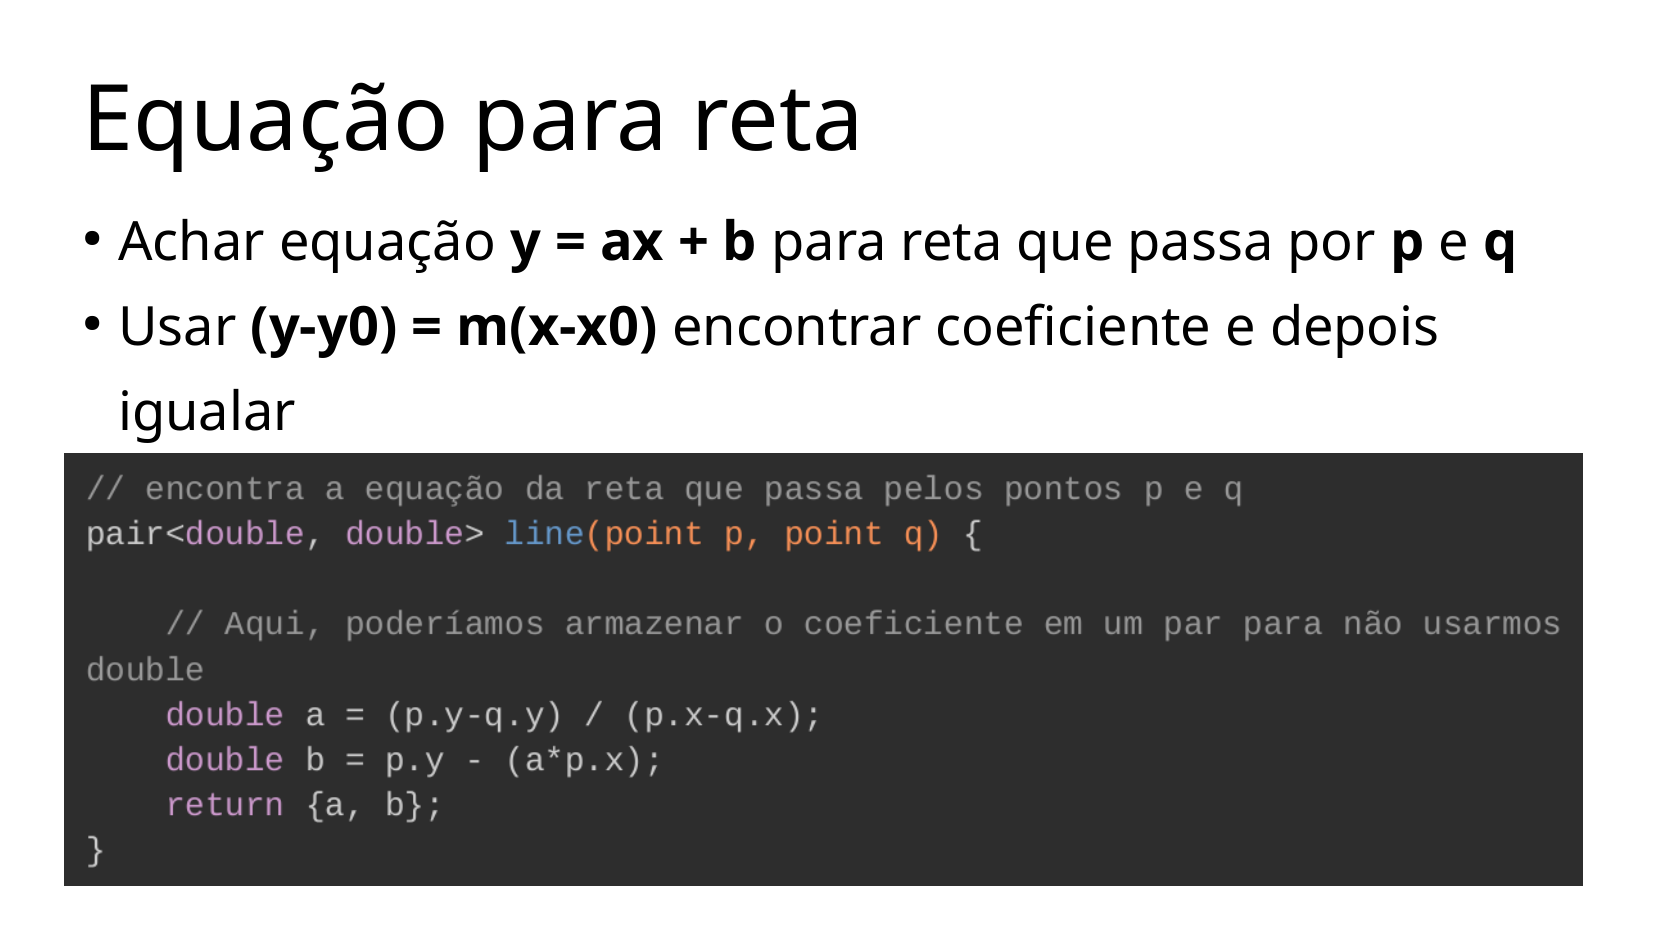

# Equação para reta
Achar equação y = ax + b para reta que passa por p e q
Usar (y-y0) = m(x-x0) encontrar coeficiente e depois igualar